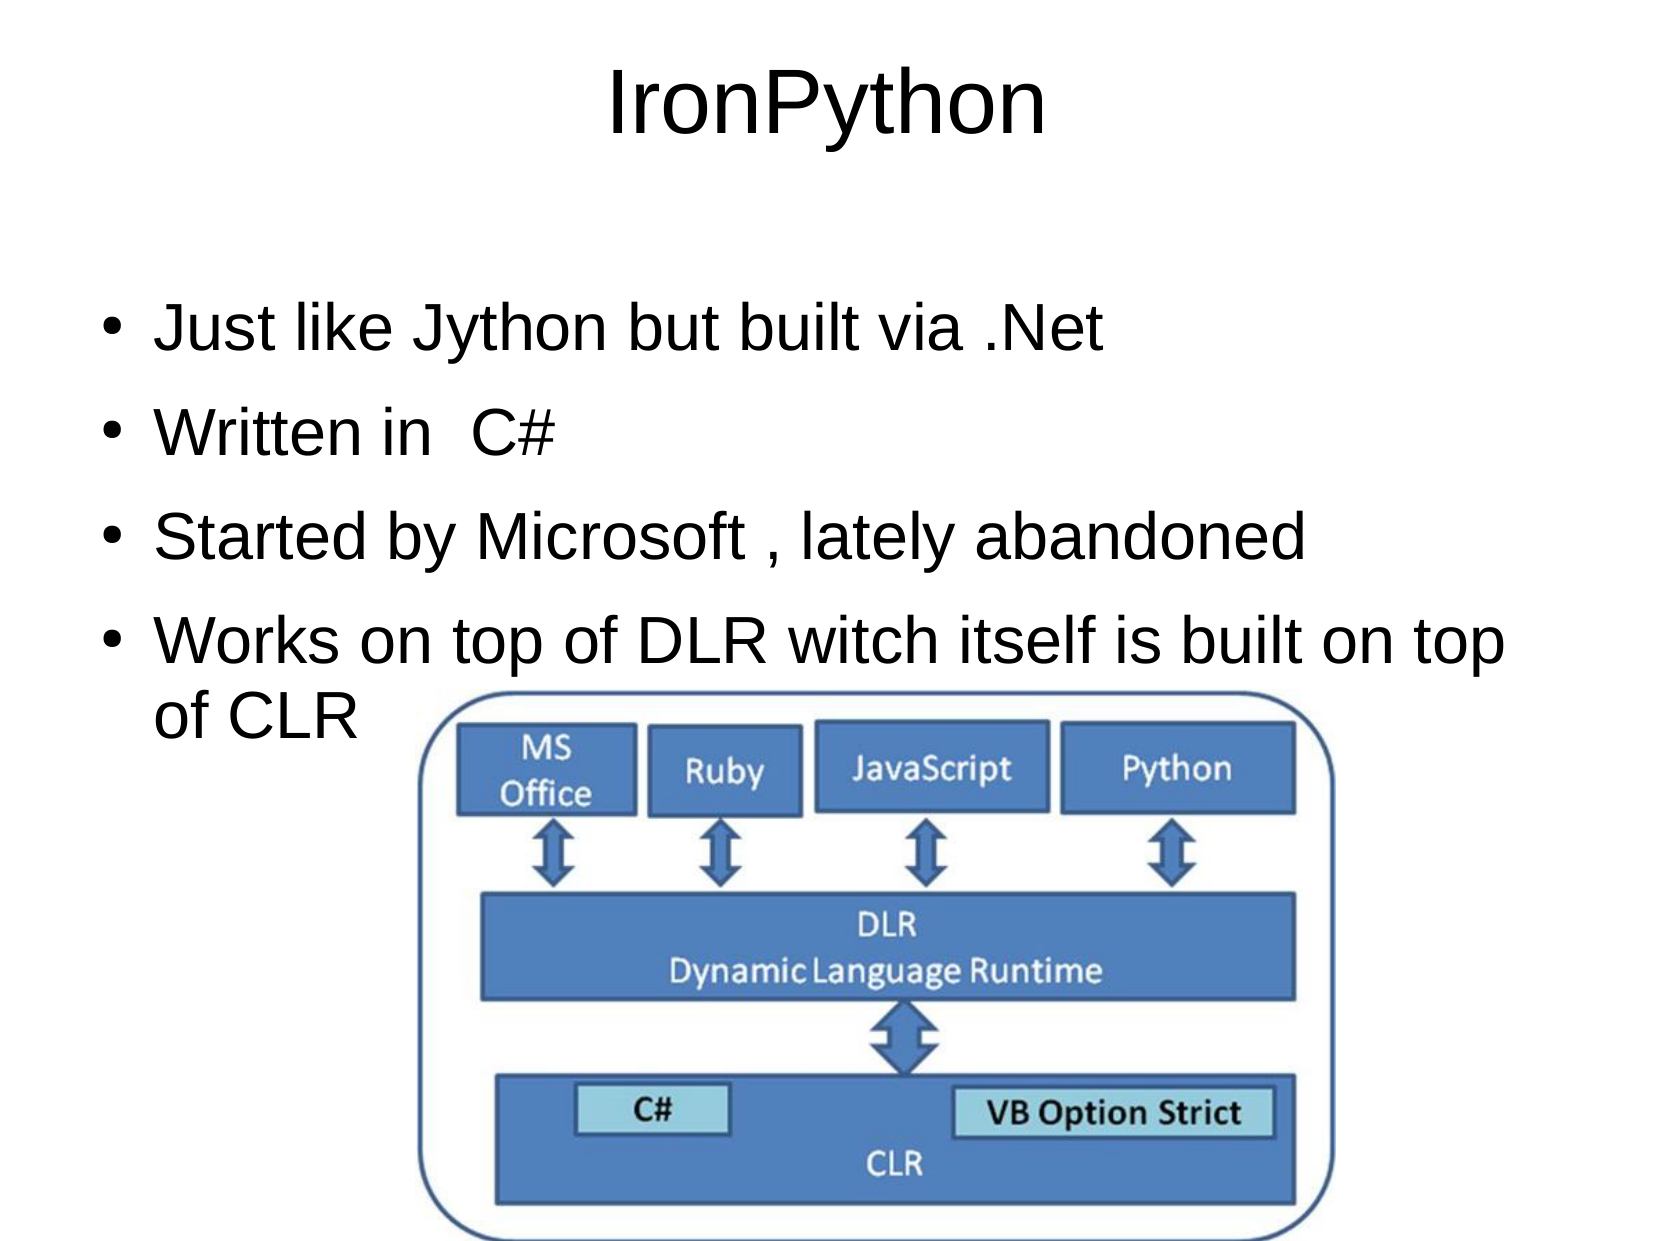

# IronPython
Just like Jython but built via .Net
Written in C#
Started by Microsoft , lately abandoned
Works on top of DLR witch itself is built on top of CLR